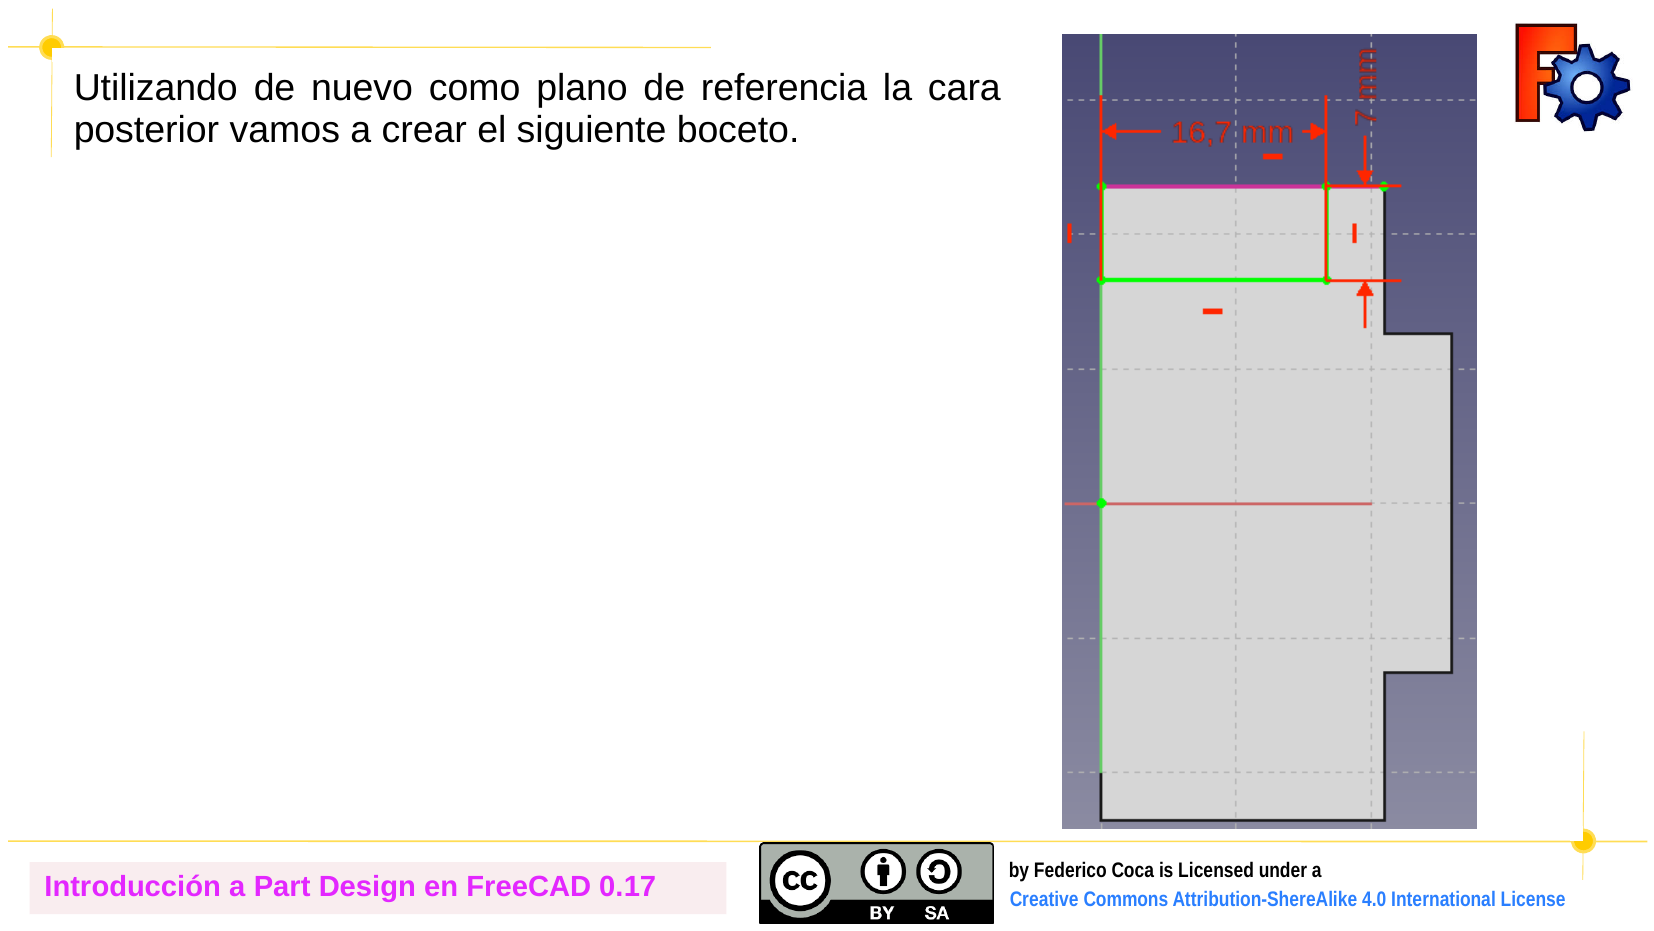

Utilizando de nuevo como plano de referencia la cara posterior vamos a crear el siguiente boceto.
Introducción a Part Design en FreeCAD 0.17